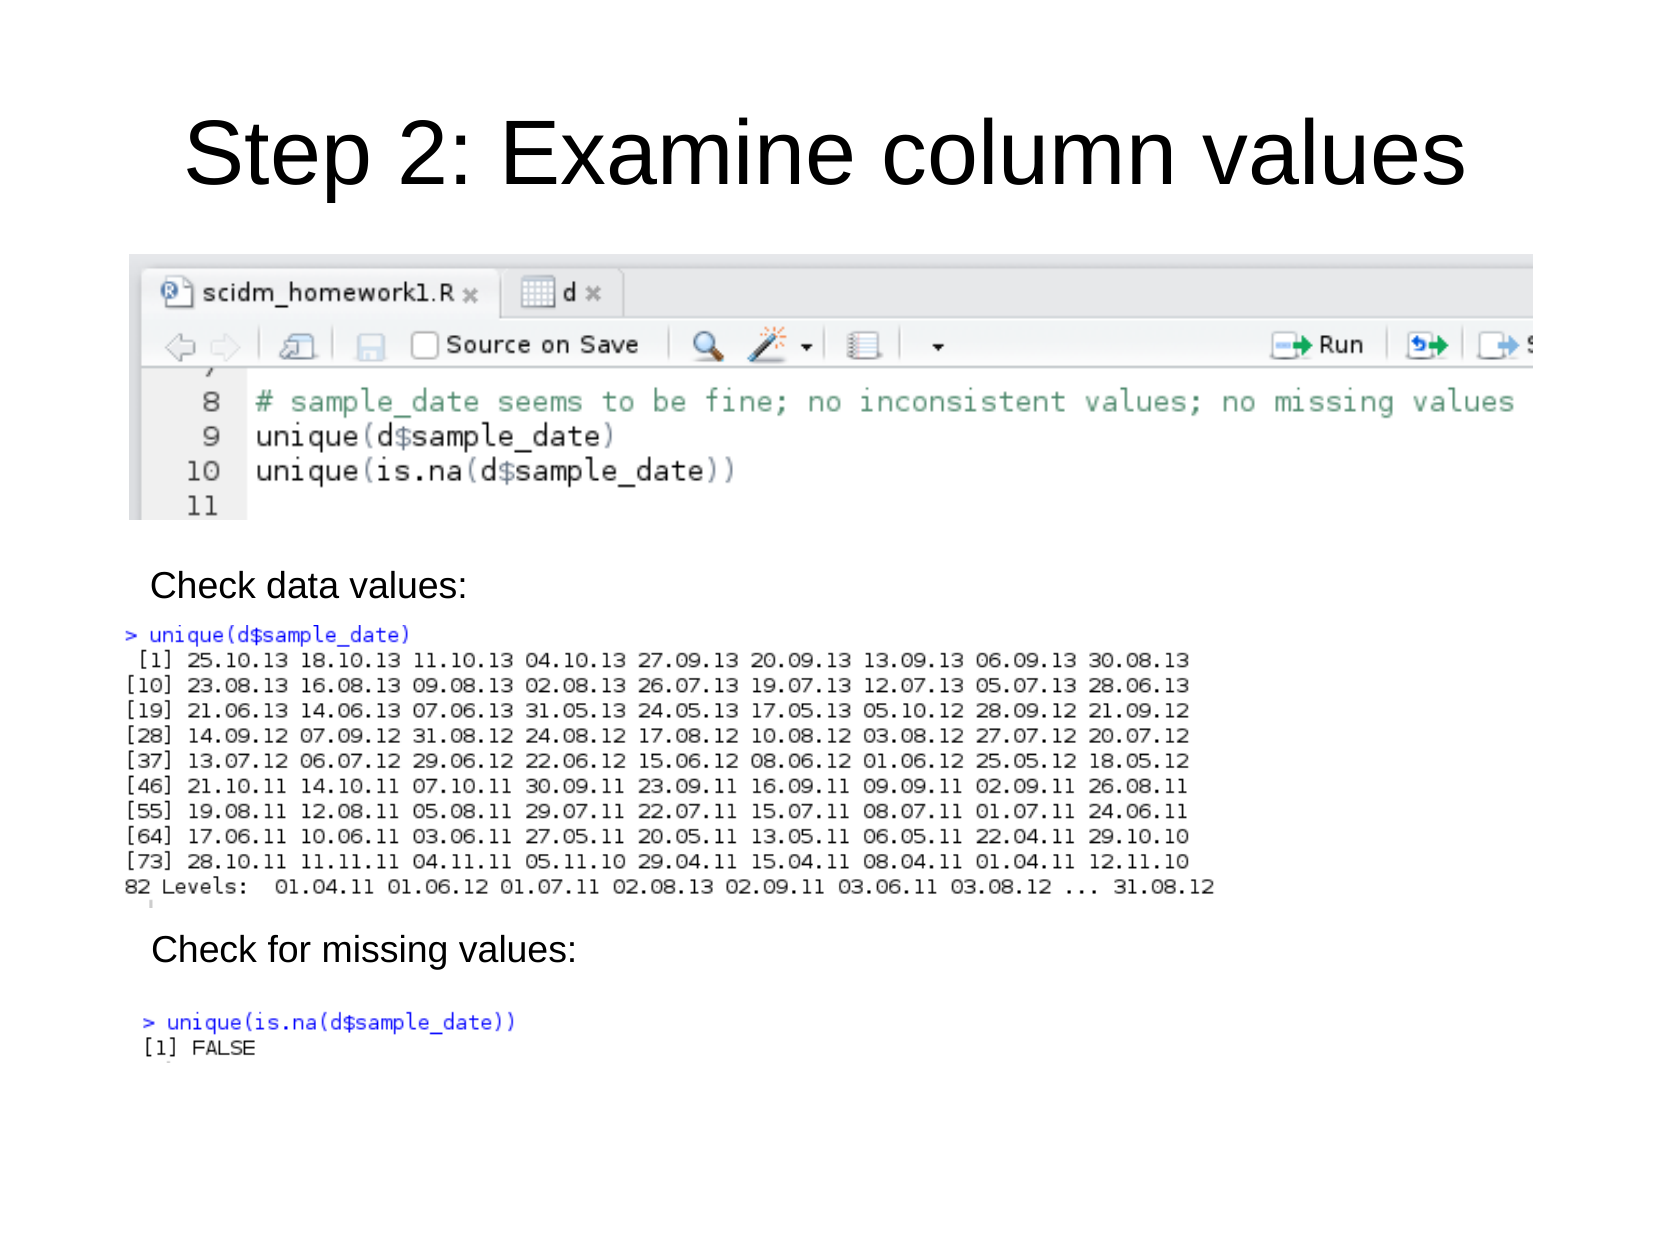

# Step 2: Examine column values
Check data values:
Check for missing values: